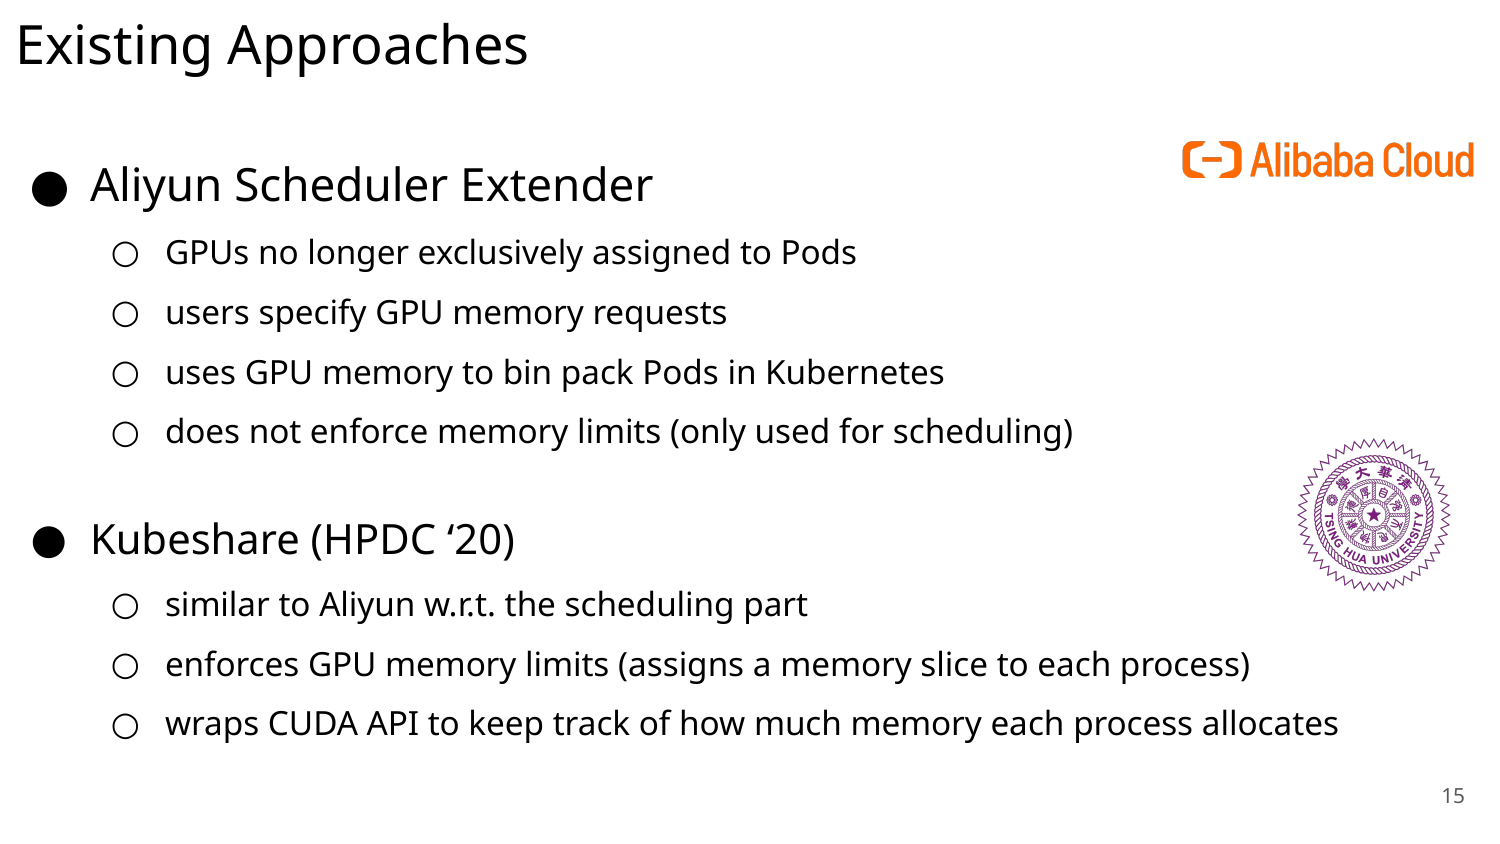

# Existing Approaches
Aliyun Scheduler Extender
GPUs no longer exclusively assigned to Pods
users specify GPU memory requests
uses GPU memory to bin pack Pods in Kubernetes
does not enforce memory limits (only used for scheduling)
Kubeshare (HPDC ‘20)
similar to Aliyun w.r.t. the scheduling part
enforces GPU memory limits (assigns a memory slice to each process)
wraps CUDA API to keep track of how much memory each process allocates